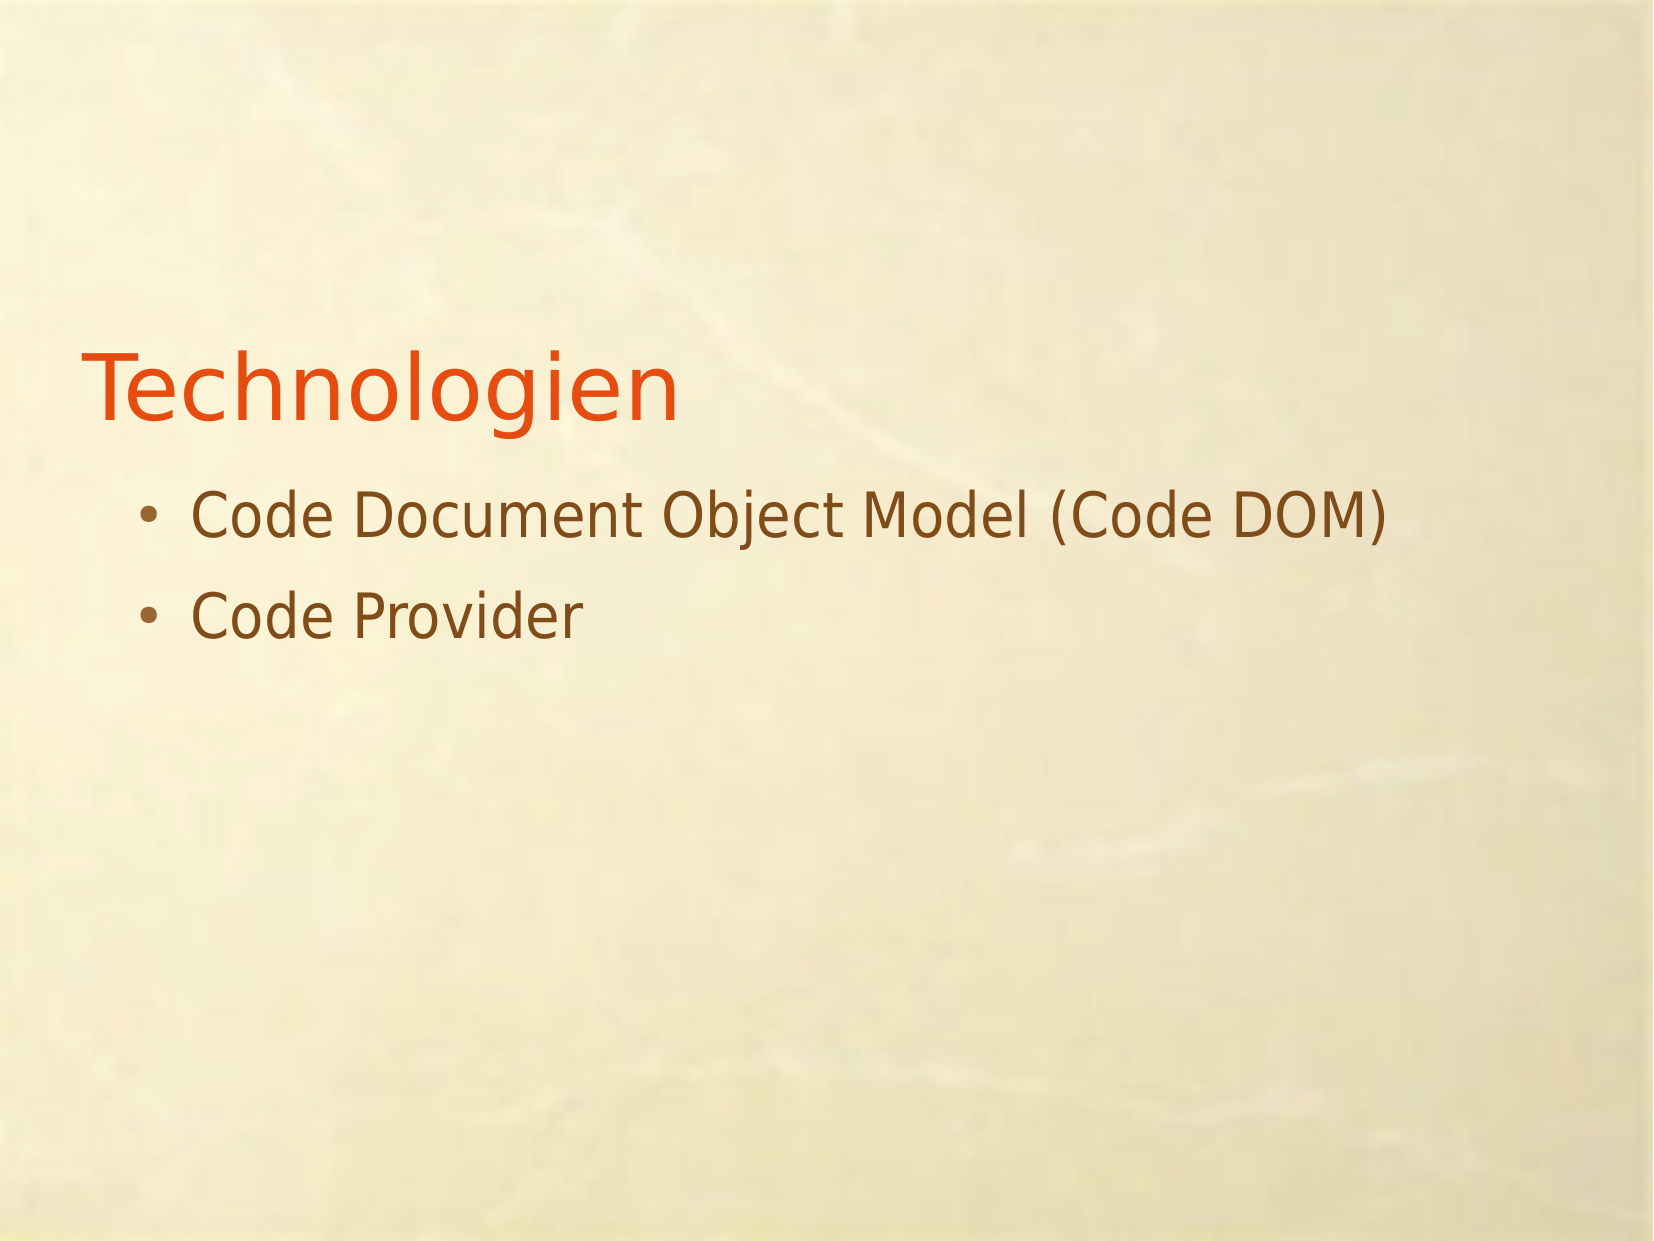

# Technologien
Code Document Object Model (Code DOM)
Code Provider